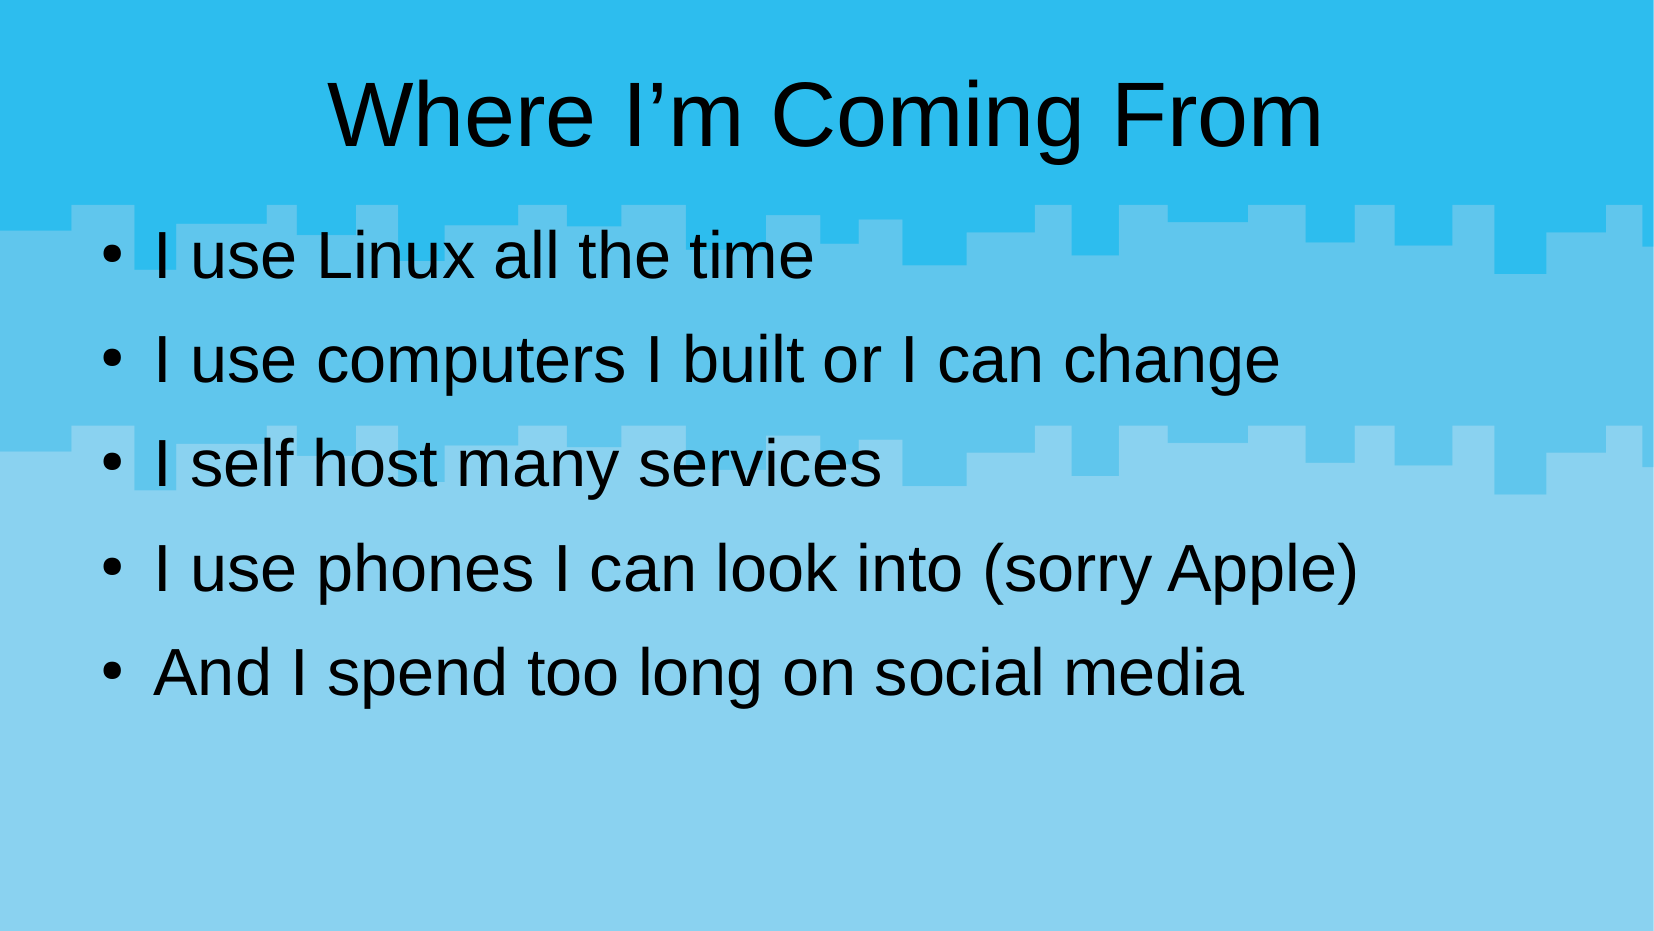

# Where I’m Coming From
I use Linux all the time
I use computers I built or I can change
I self host many services
I use phones I can look into (sorry Apple)
And I spend too long on social media